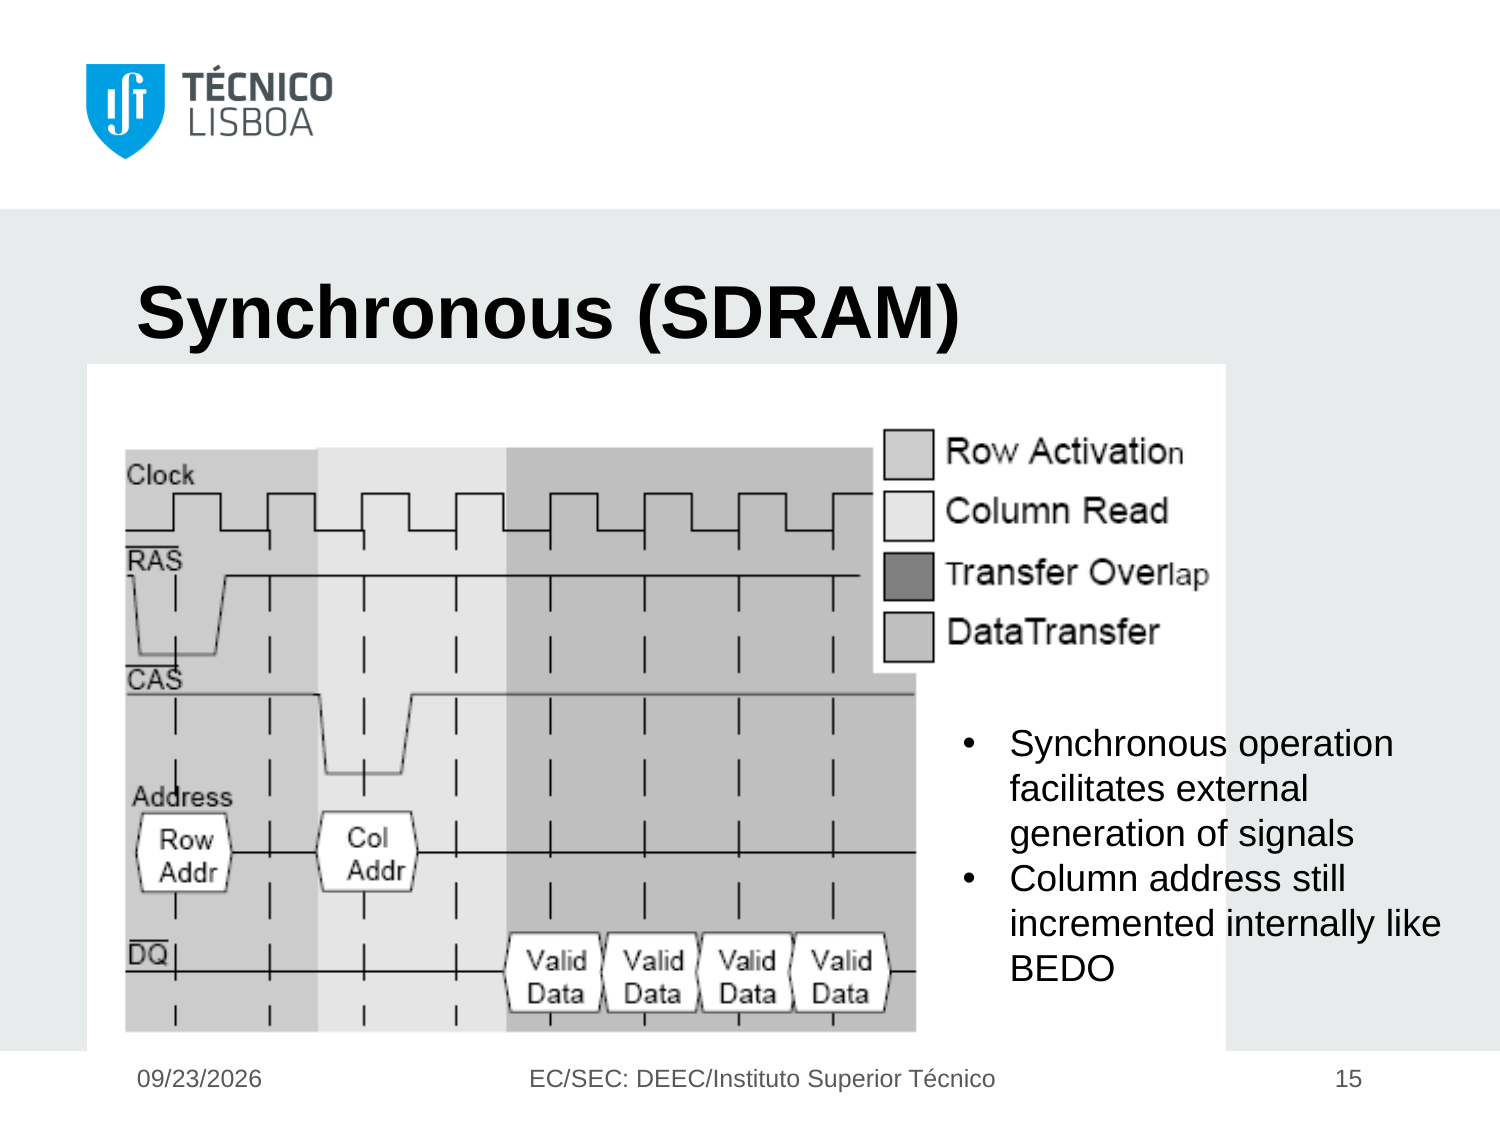

# Synchronous (SDRAM)
Synchronous operation facilitates external generation of signals
Column address still incremented internally like BEDO
EC/SEC: DEEC/Instituto Superior Técnico